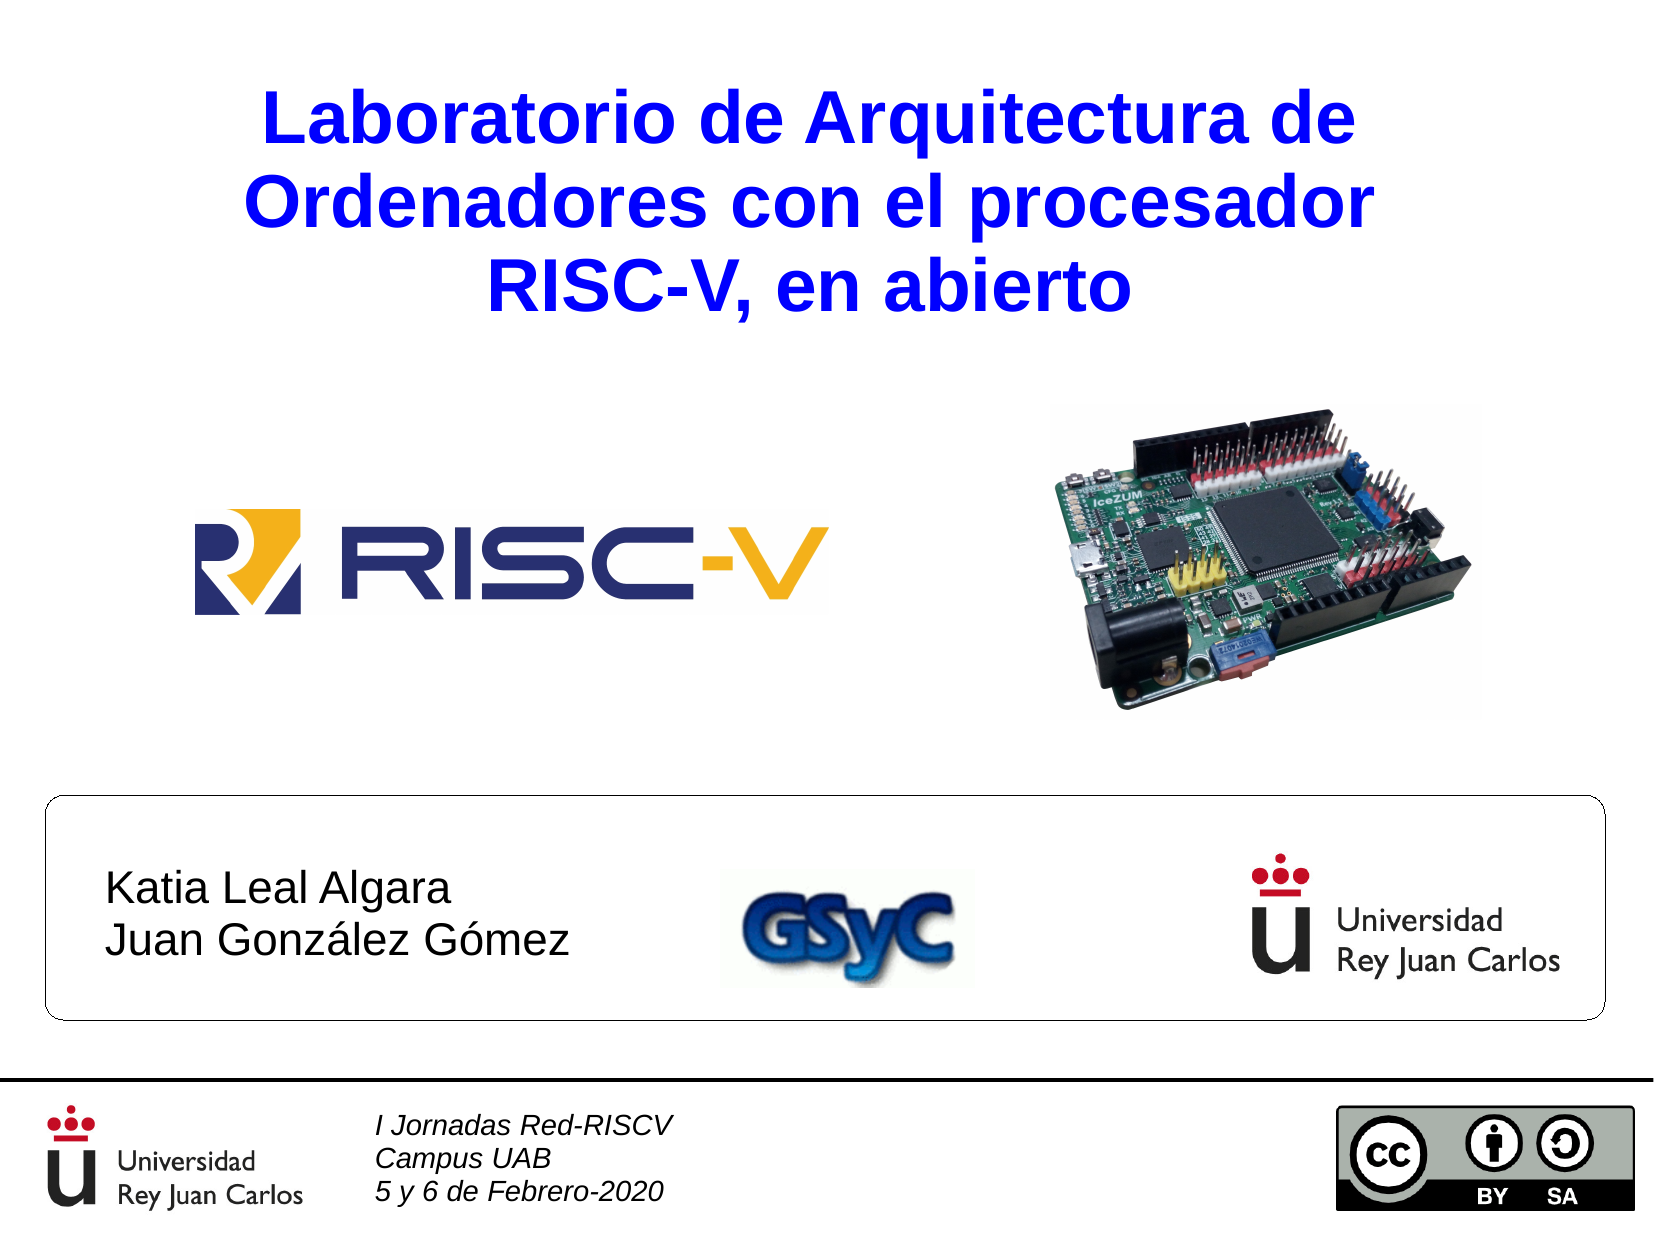

# Laboratorio de Arquitectura de Ordenadores con el procesador RISC-V, en abierto
Katia Leal Algara
Juan González Gómez
I Jornadas Red-RISCV
Campus UAB
5 y 6 de Febrero-2020